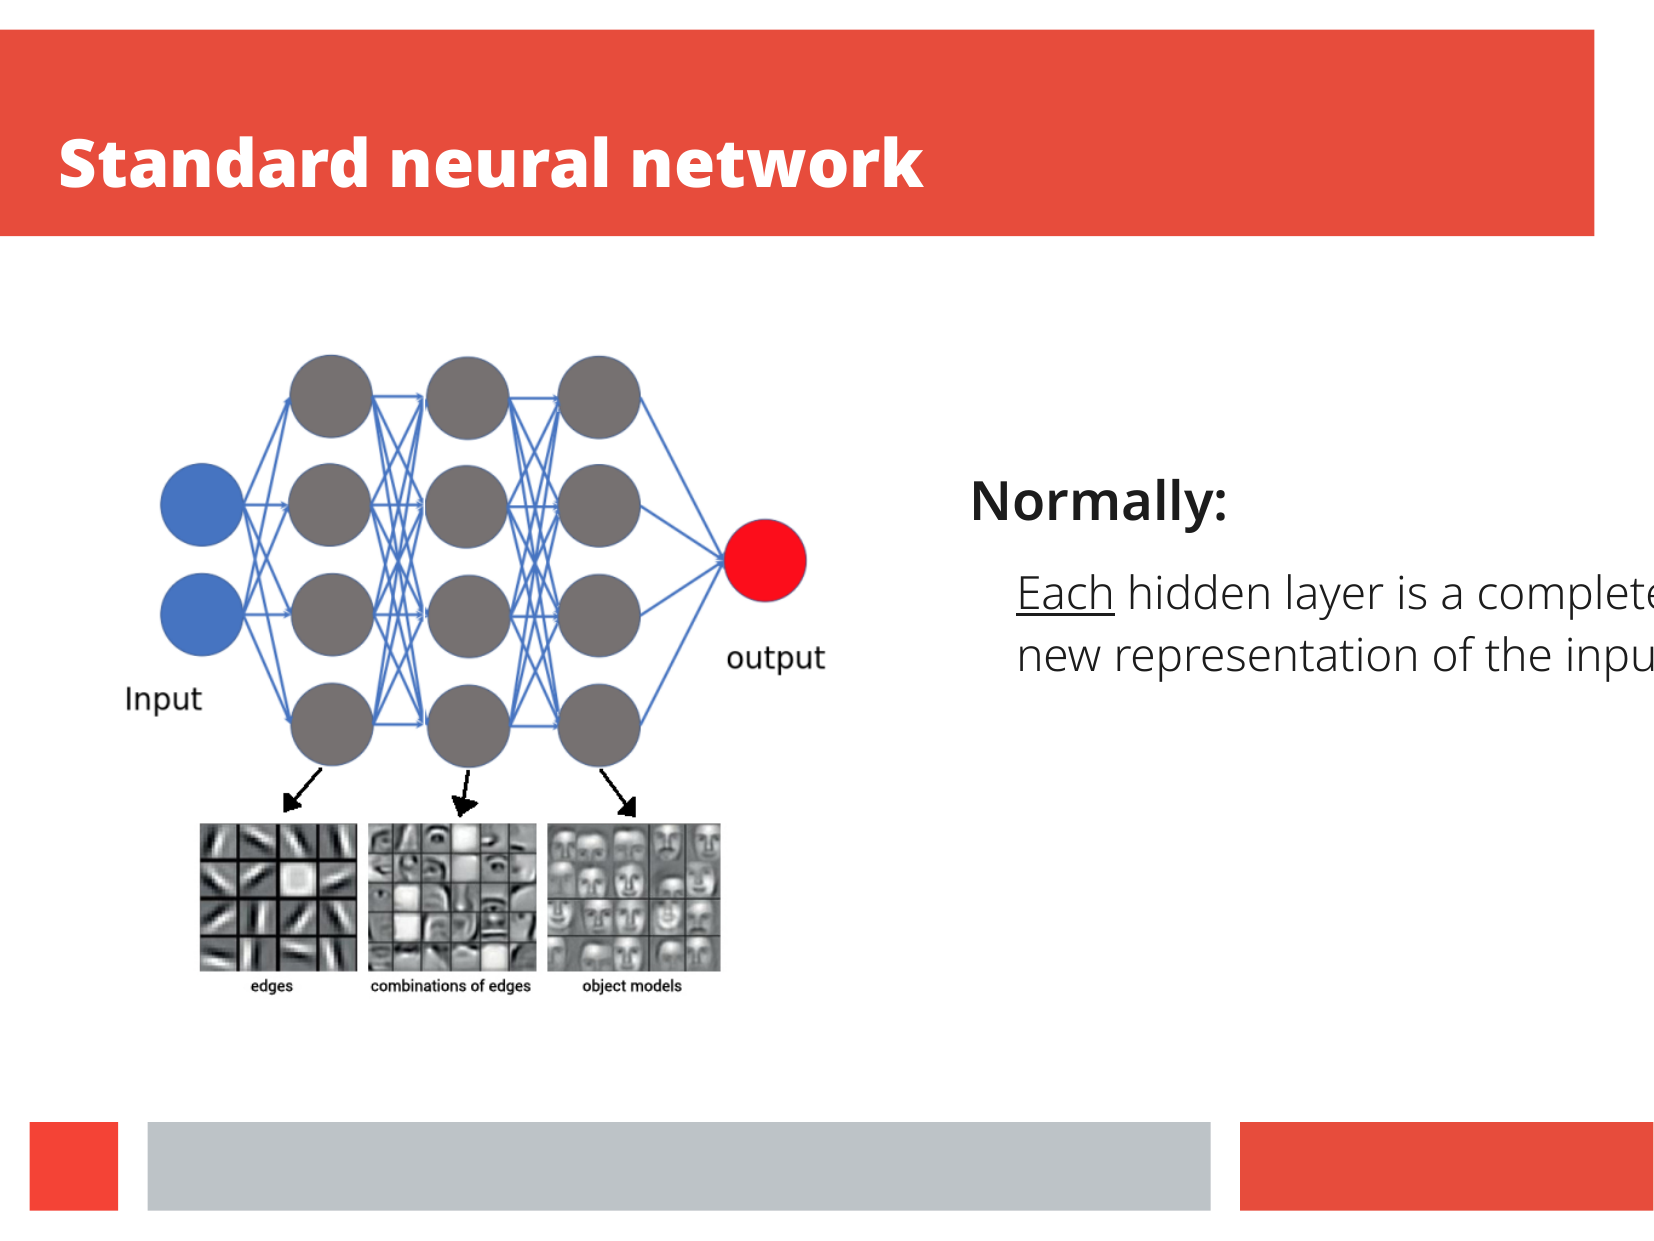

# Standard neural network
Normally:
Each hidden layer is a completely new representation of the input